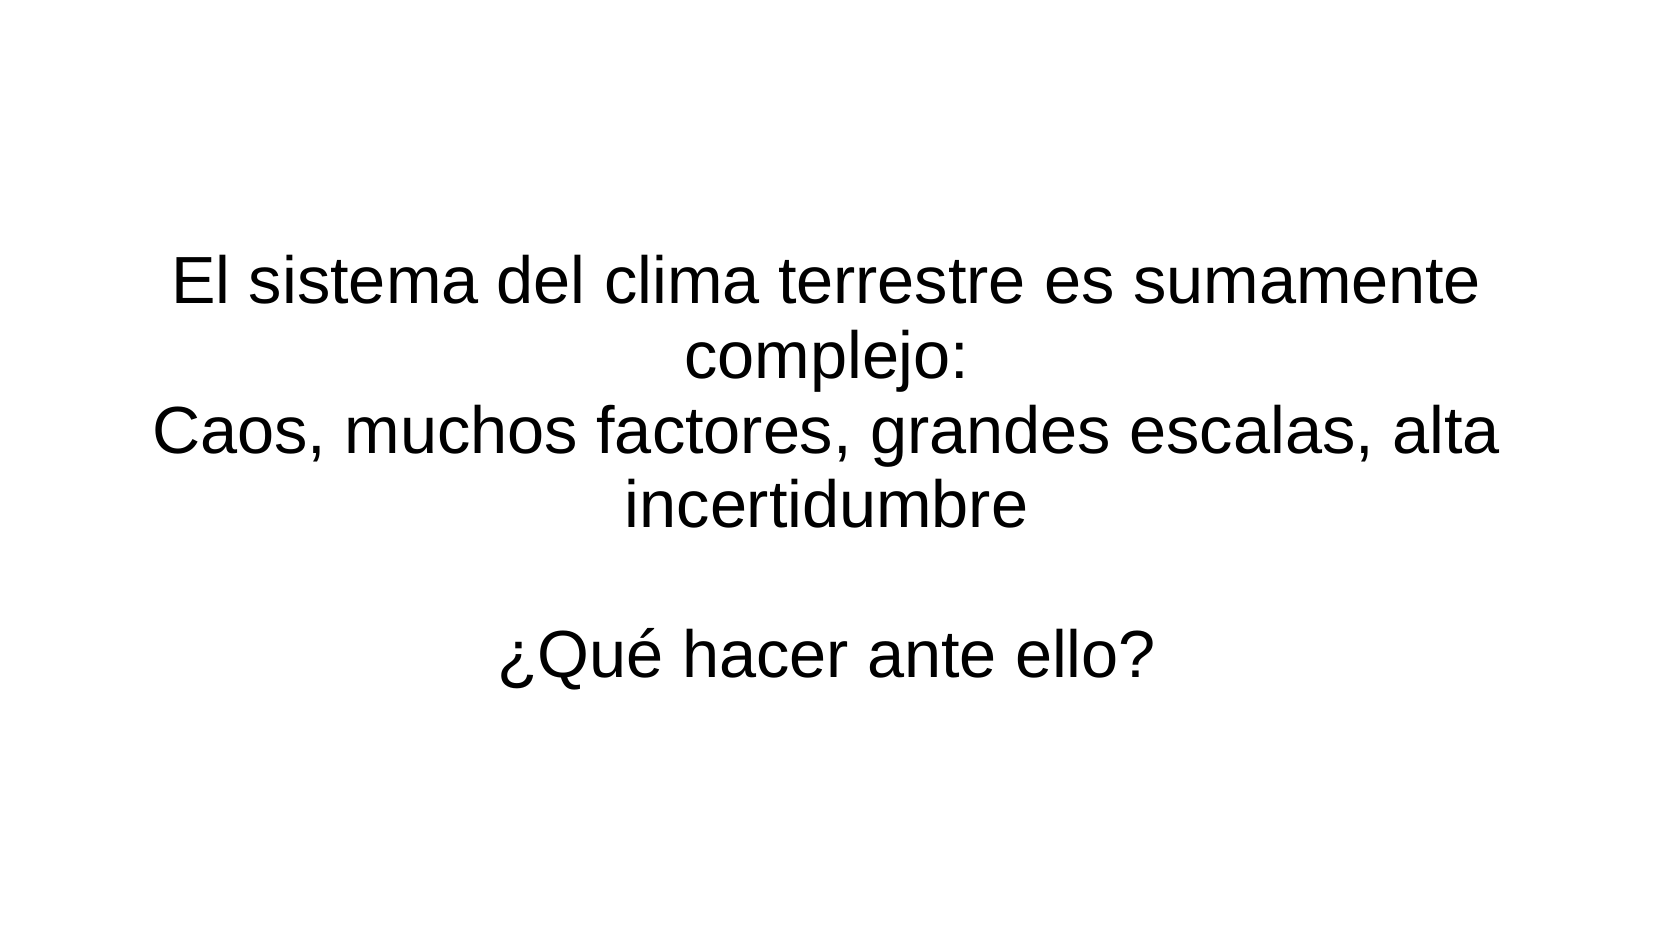

# El sistema del clima terrestre es sumamente complejo:
Caos, muchos factores, grandes escalas, alta incertidumbre
¿Qué hacer ante ello?